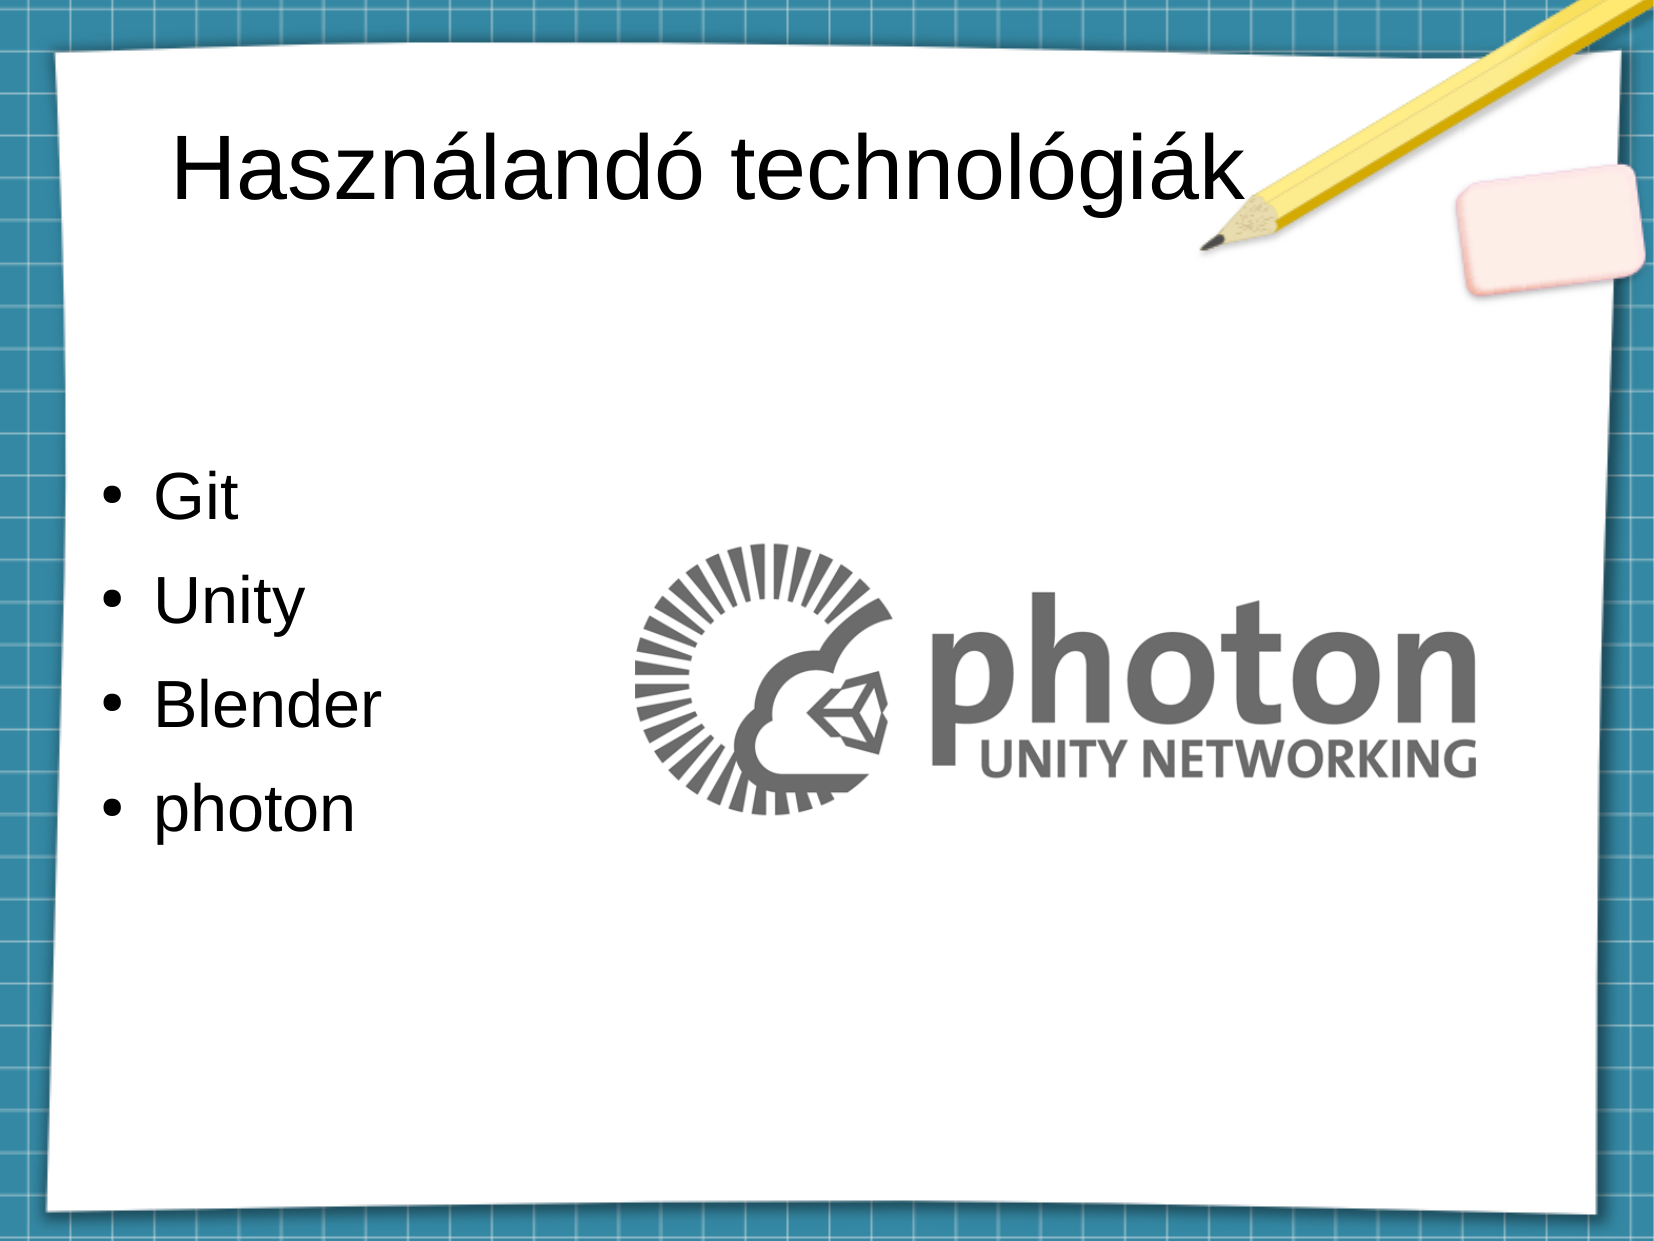

# Használandó technológiák
Git
Unity
Blender
photon